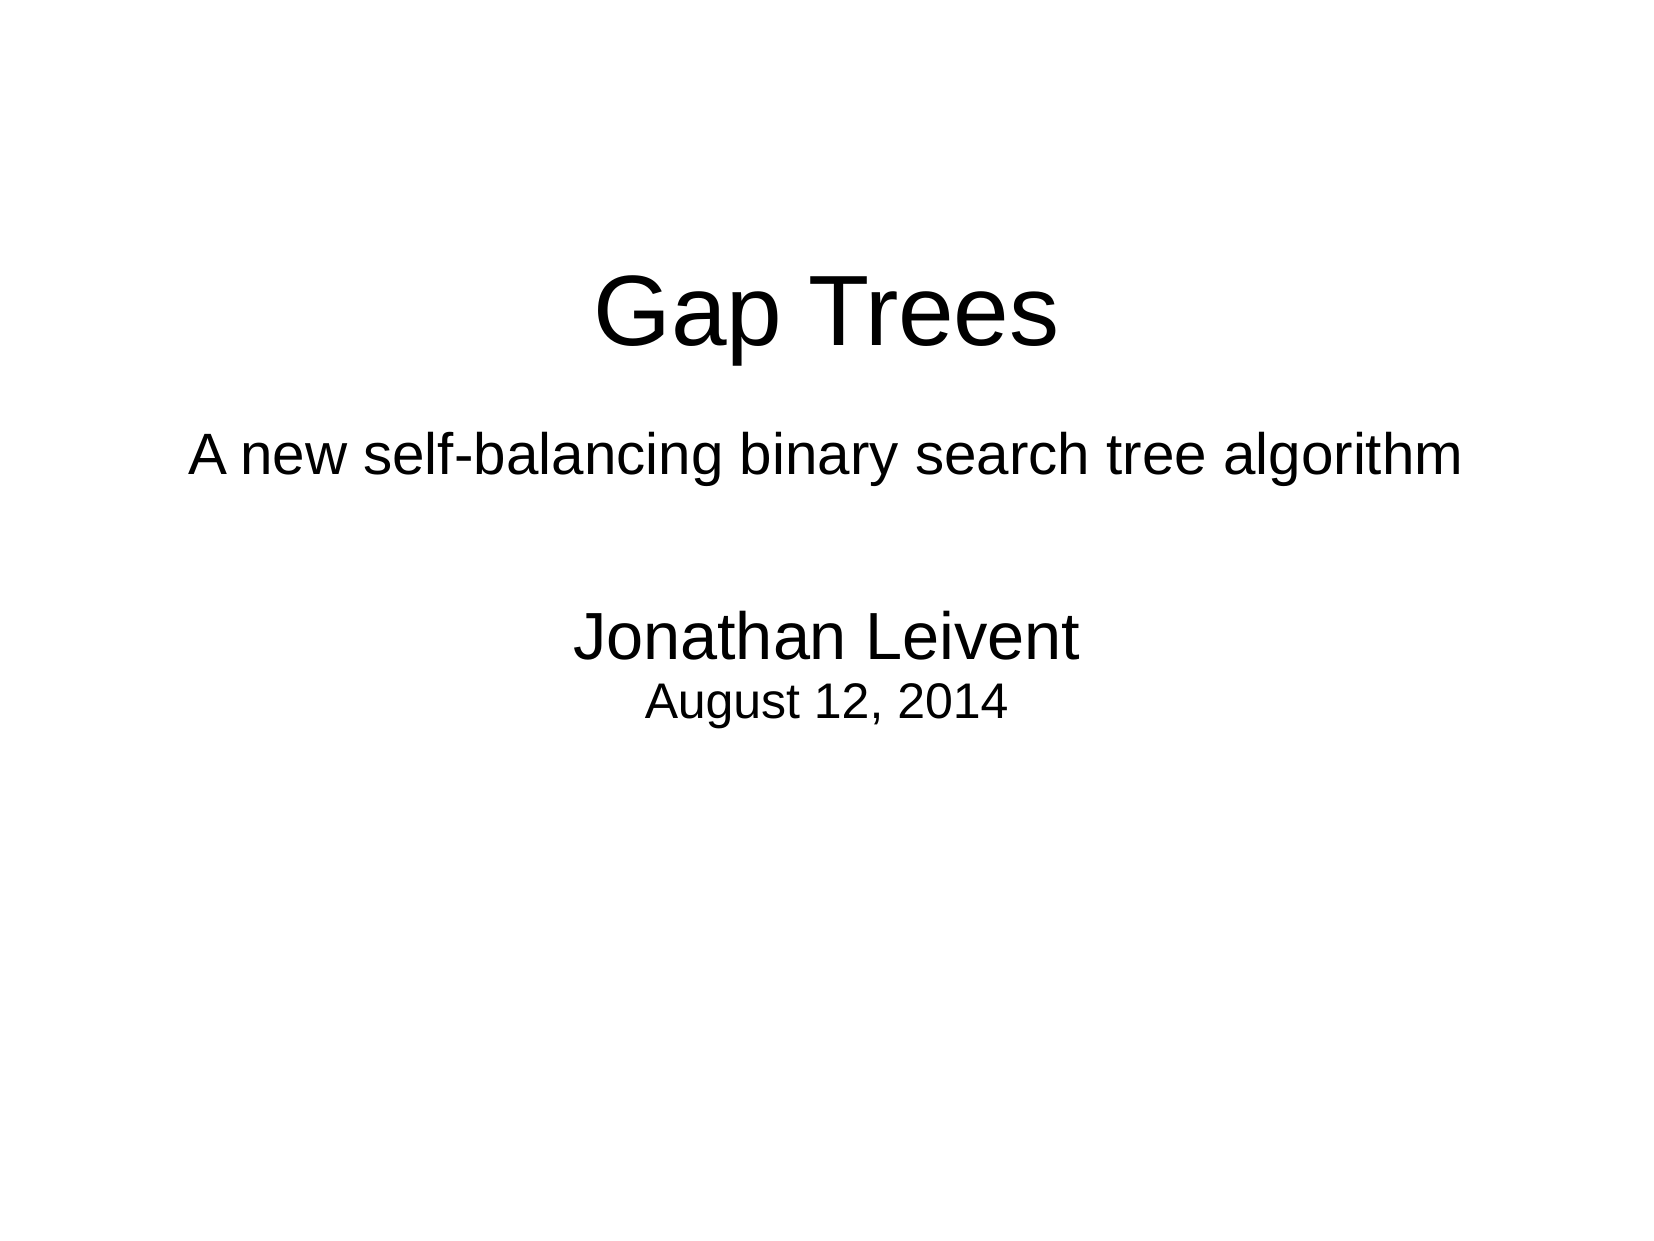

# Gap Trees
A new self-balancing binary search tree algorithm
Jonathan Leivent
August 12, 2014